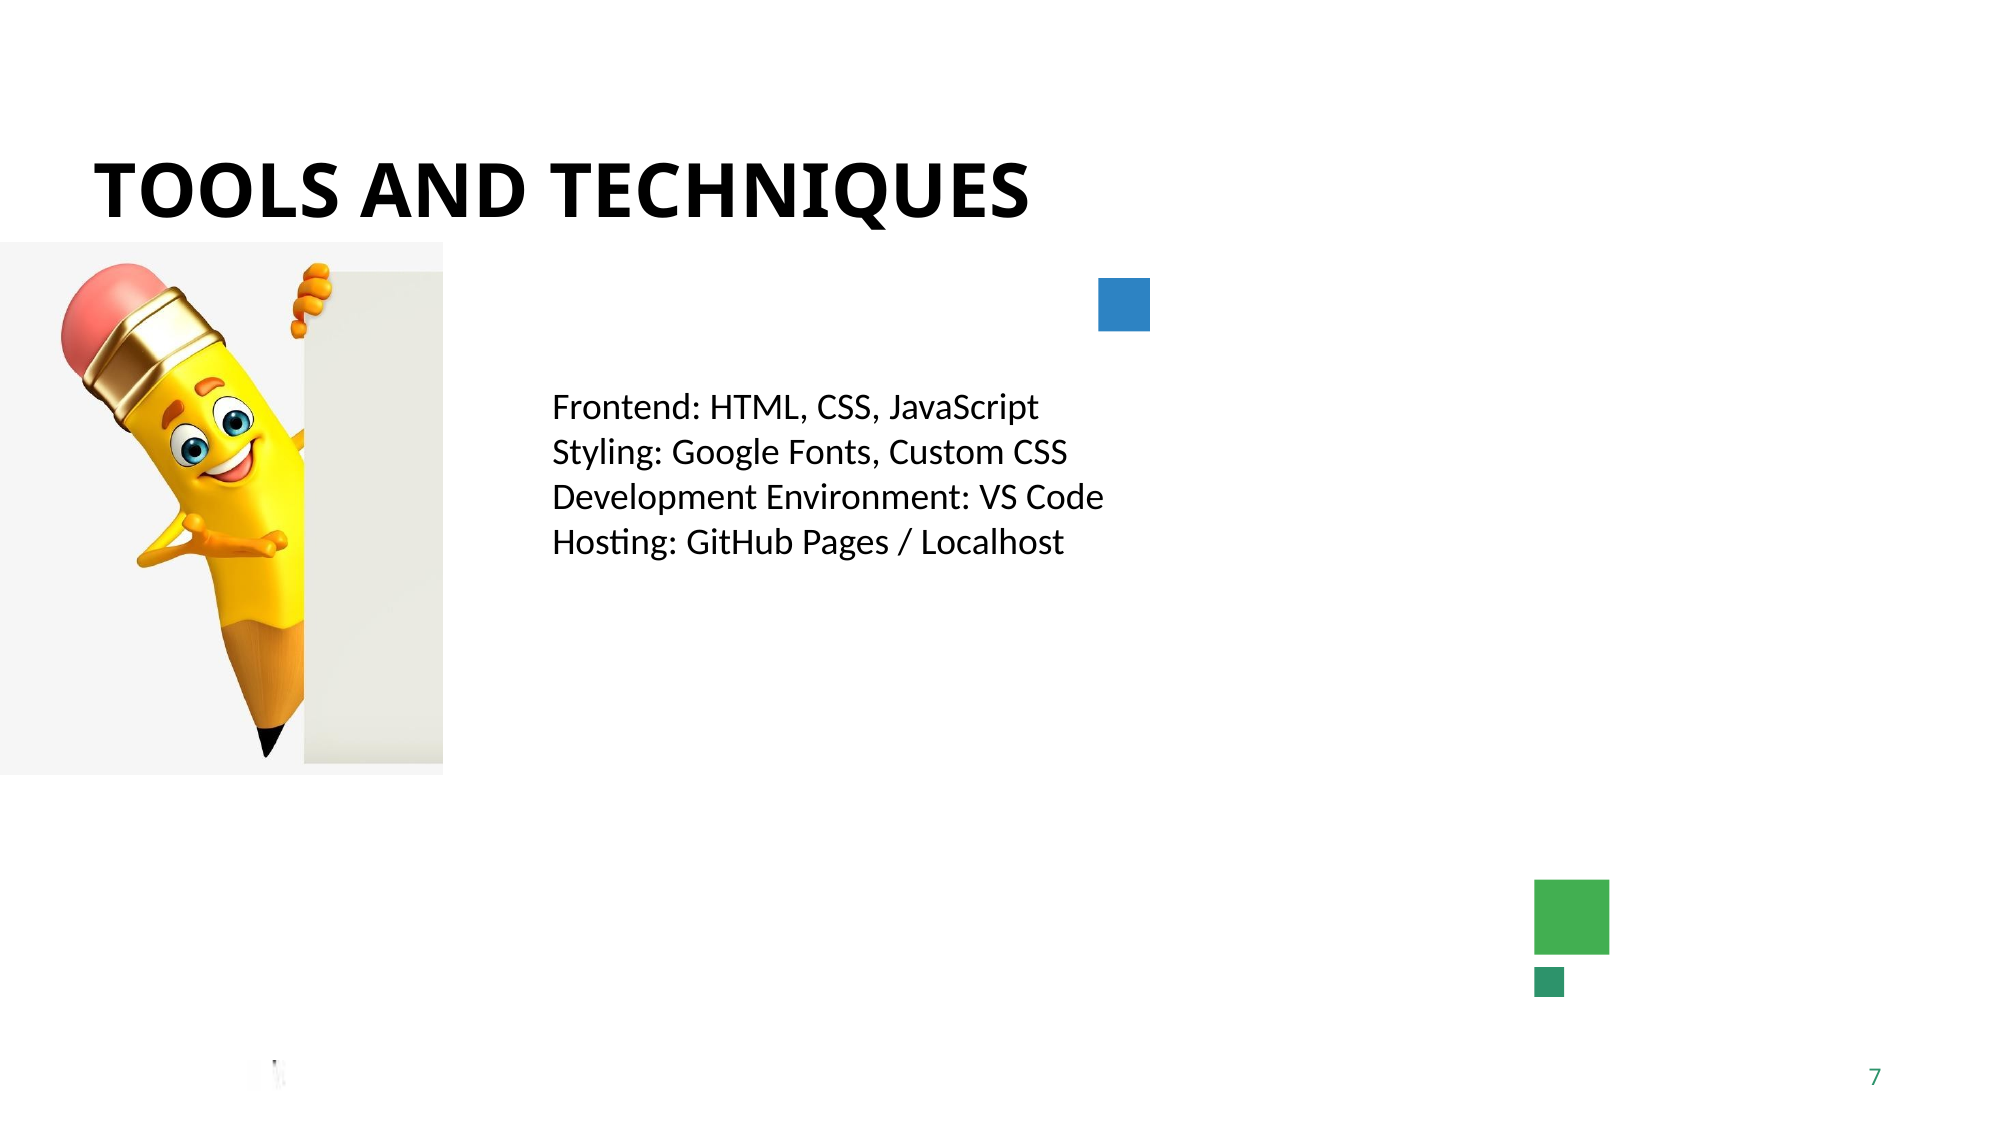

# TOOLS AND TECHNIQUES
Frontend: HTML, CSS, JavaScript
Styling: Google Fonts, Custom CSS
Development Environment: VS Code
Hosting: GitHub Pages / Localhost